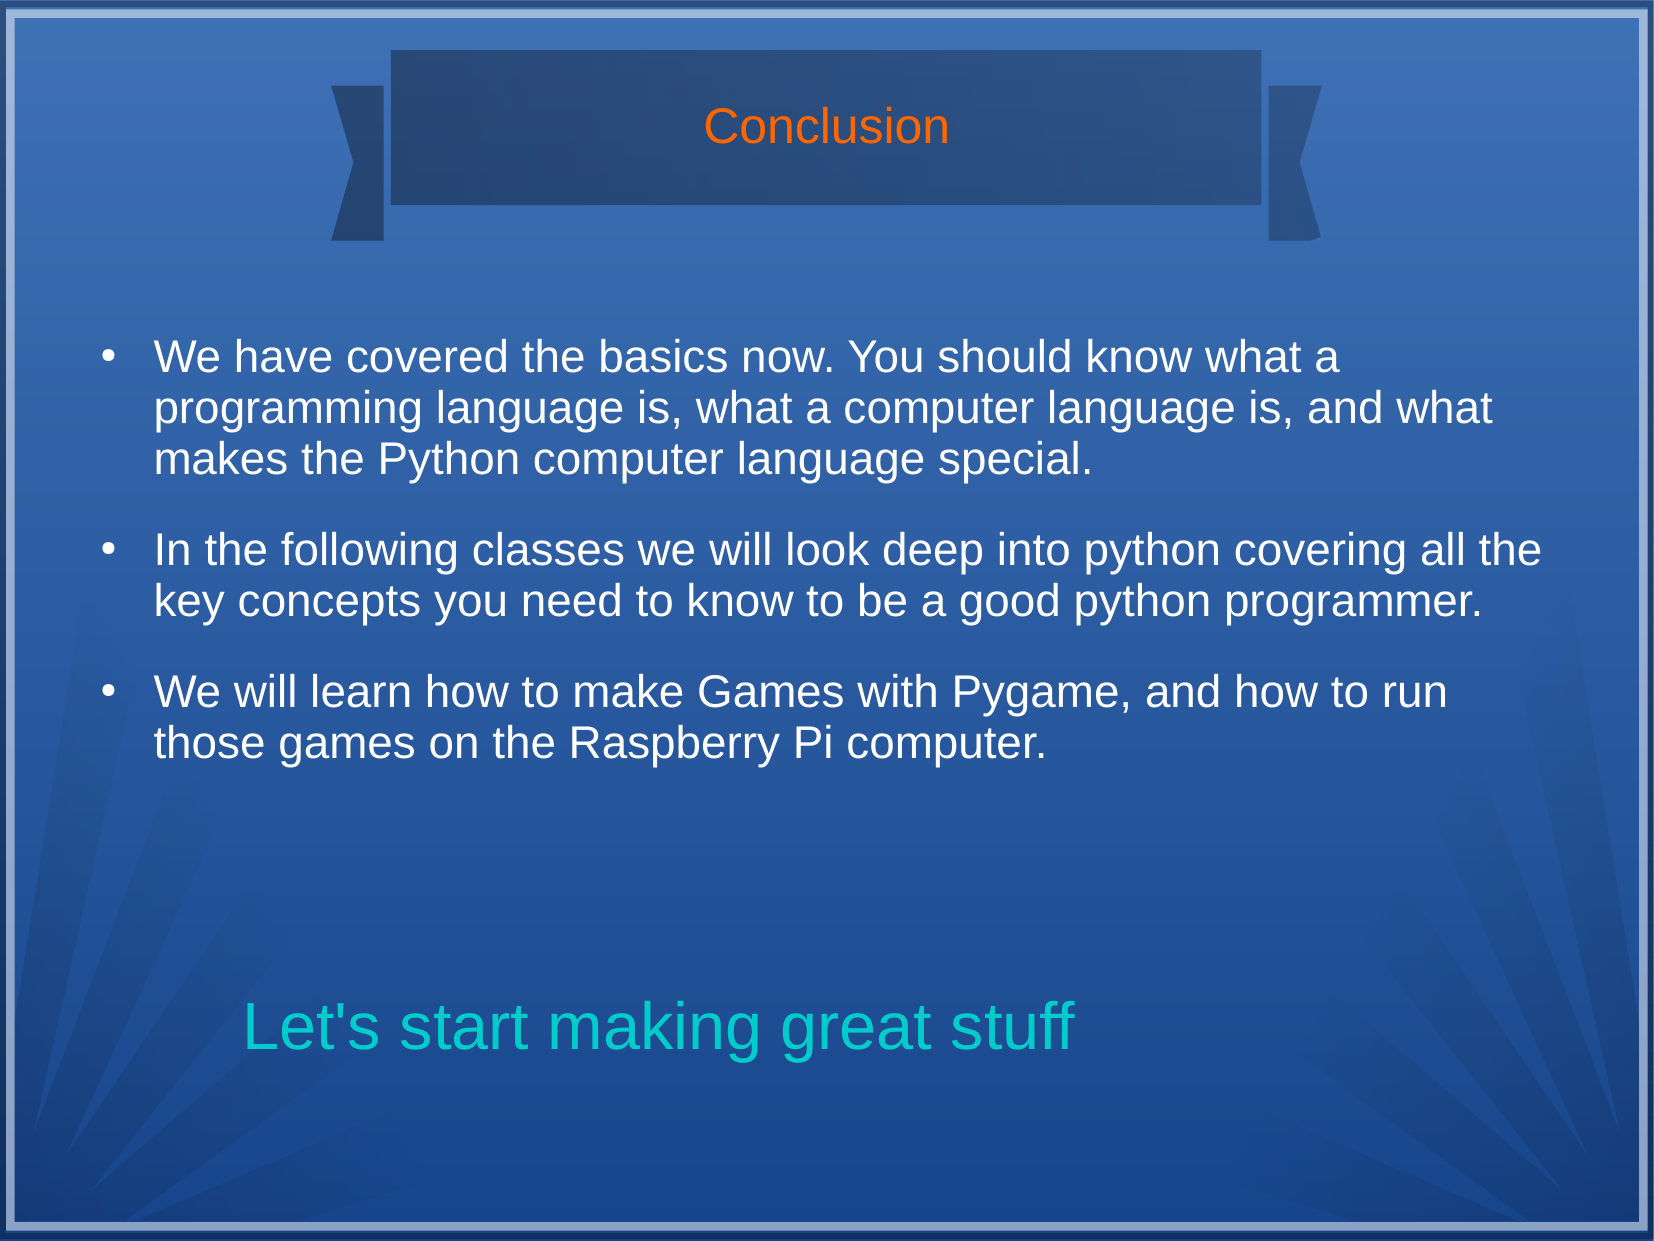

# Conclusion
We have covered the basics now. You should know what a programming language is, what a computer language is, and what makes the Python computer language special.
In the following classes we will look deep into python covering all the key concepts you need to know to be a good python programmer.
We will learn how to make Games with Pygame, and how to run those games on the Raspberry Pi computer.
 Let's start making great stuff